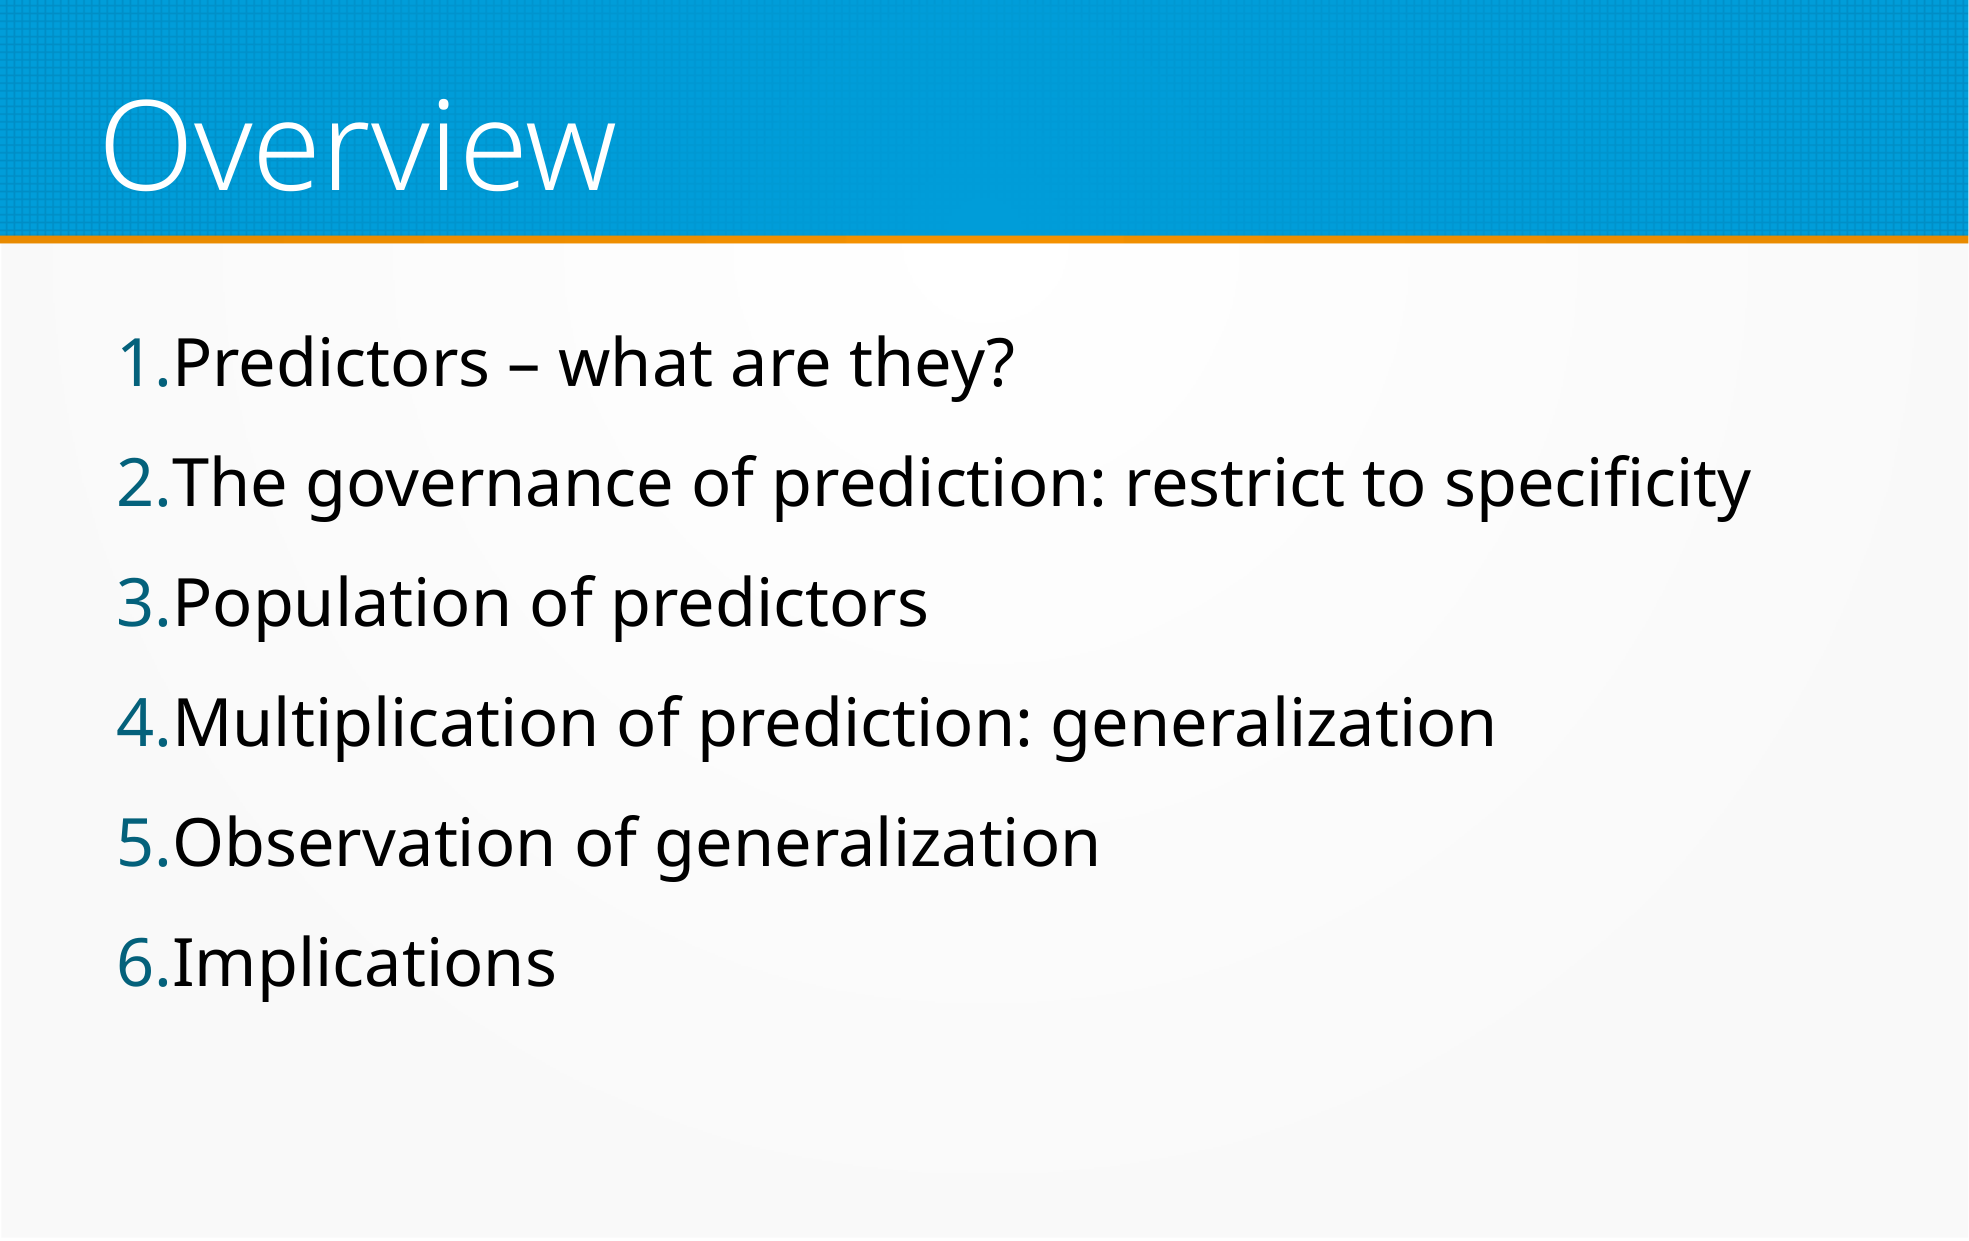

# Overview
Predictors – what are they?
The governance of prediction: restrict to specificity
Population of predictors
Multiplication of prediction: generalization
Observation of generalization
Implications